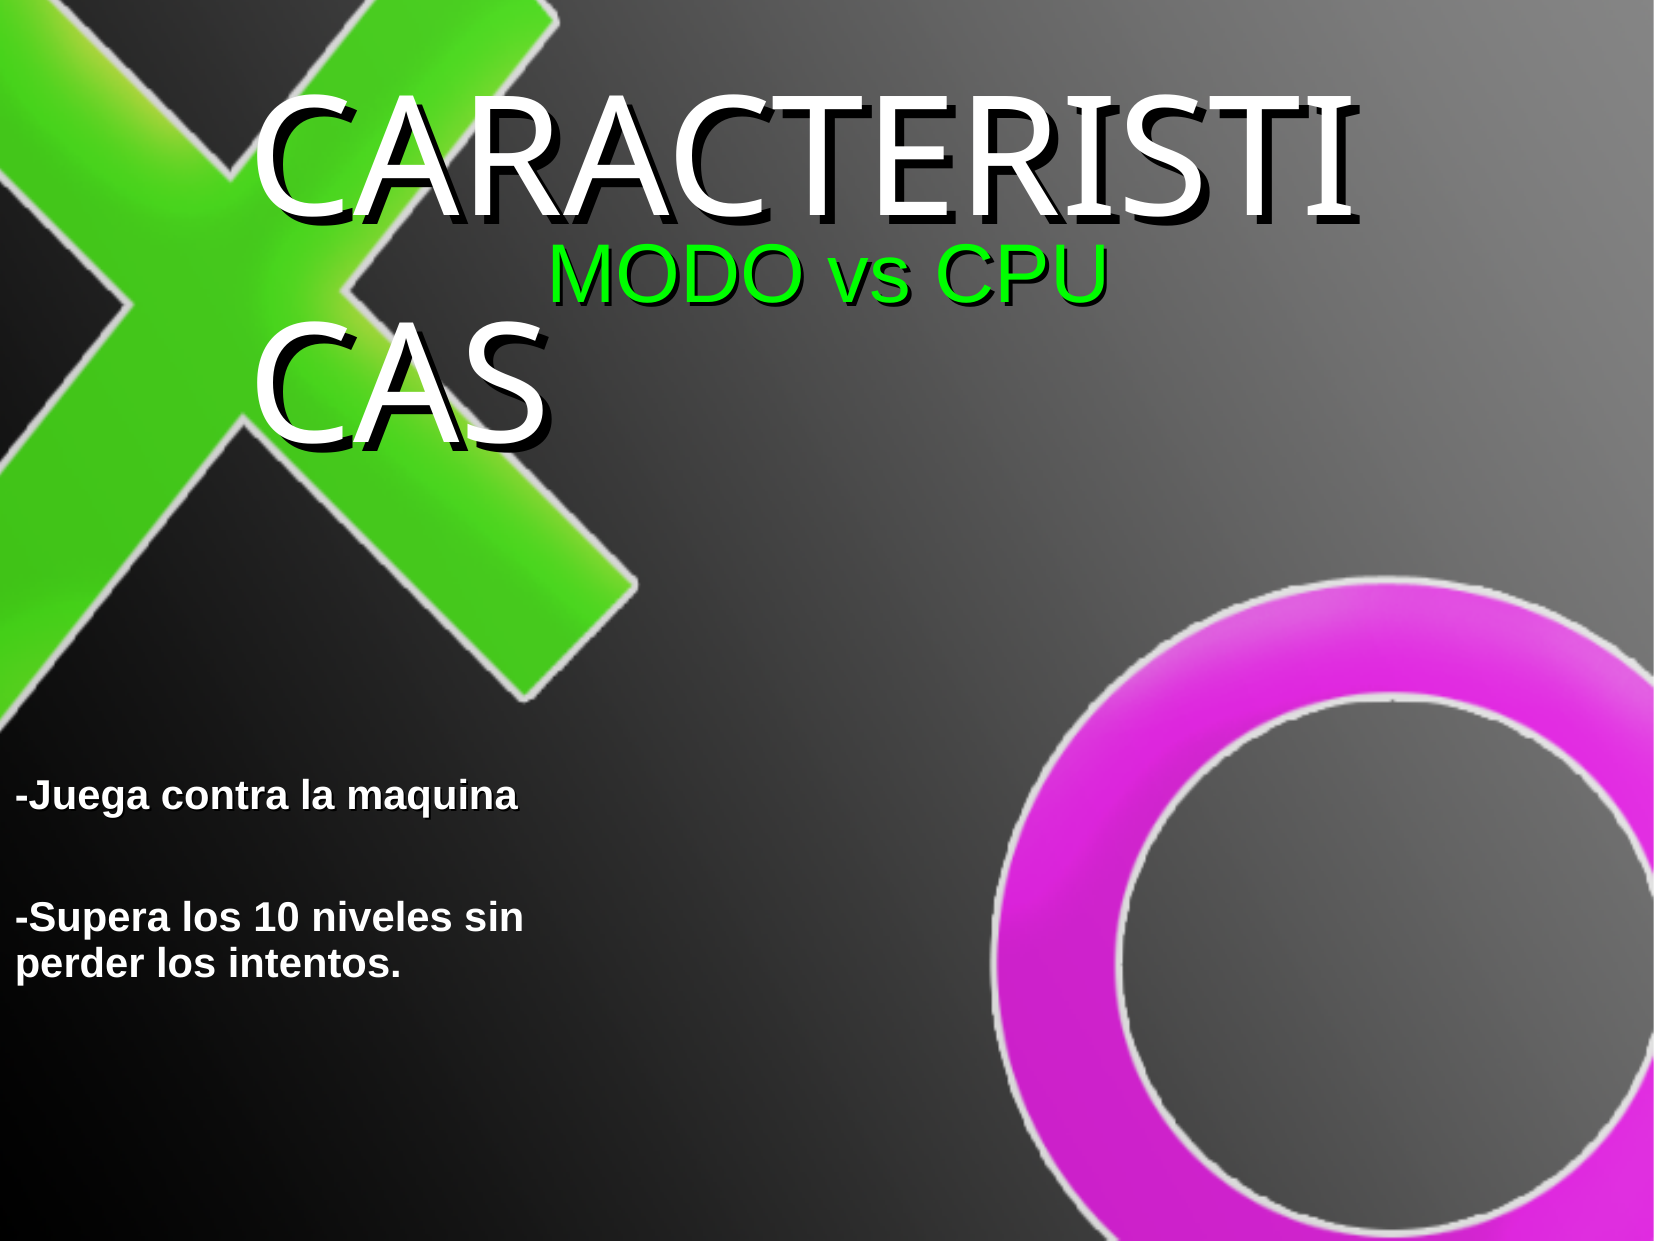

CARACTERISTICAS
MODO vs CPU
-Juega contra la maquina
-Supera los 10 niveles sin perder los intentos.